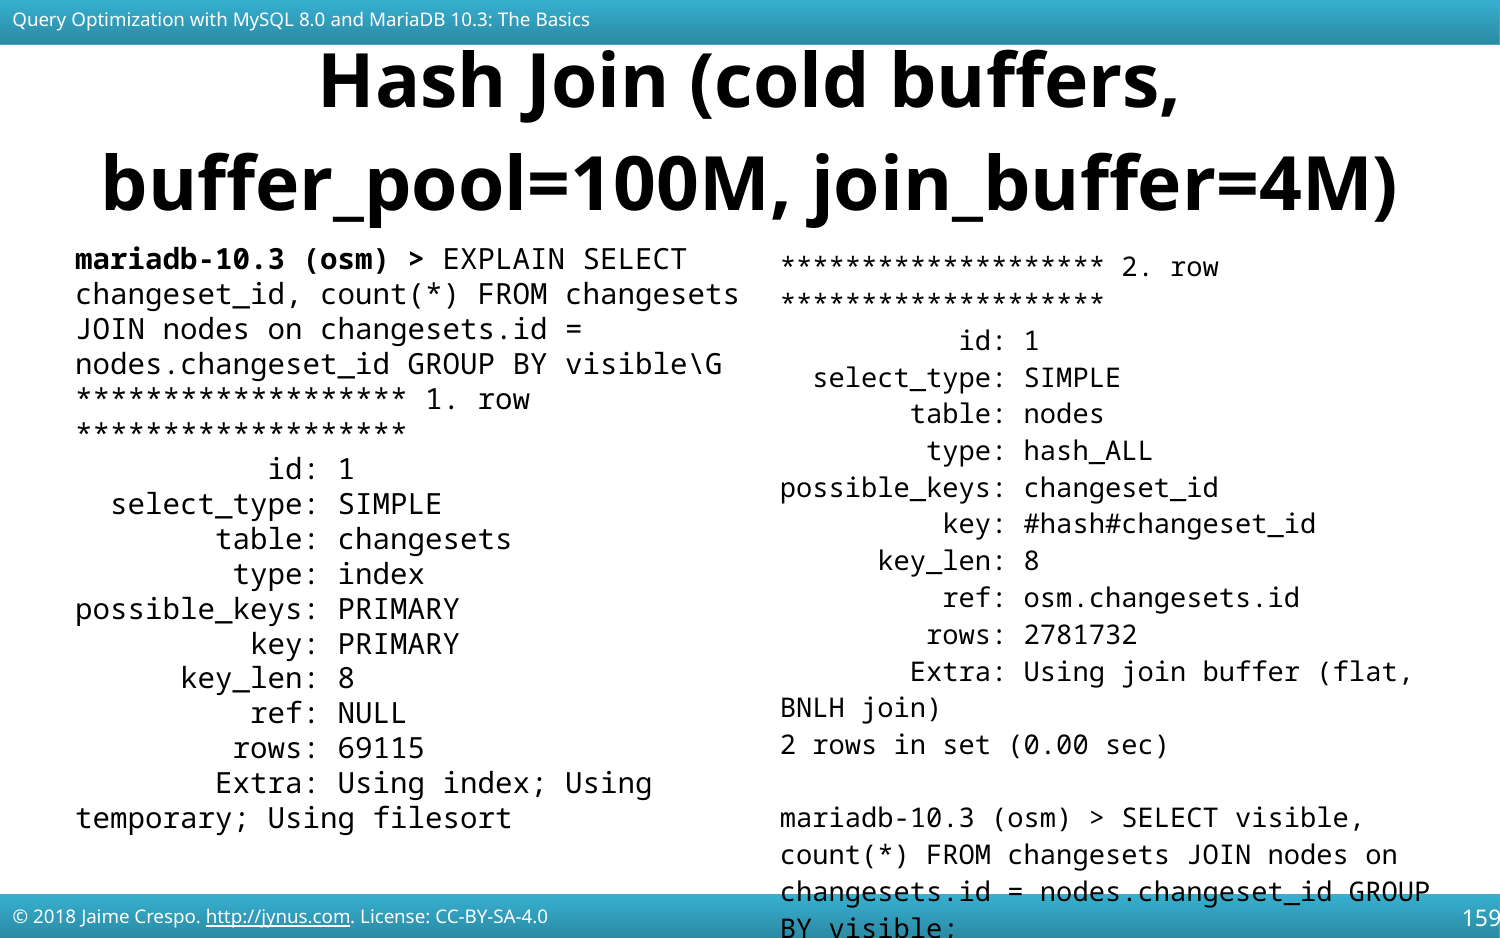

# Hash Join (cold buffers, buffer_pool=100M, join_buffer=4M)
mariadb-10.3 (osm) > EXPLAIN SELECT changeset_id, count(*) FROM changesets JOIN nodes on changesets.id = nodes.changeset_id GROUP BY visible\G
******************* 1. row *******************
 id: 1
 select_type: SIMPLE
 table: changesets
 type: index
possible_keys: PRIMARY
 key: PRIMARY
 key_len: 8
 ref: NULL
 rows: 69115
 Extra: Using index; Using temporary; Using filesort
******************** 2. row ********************
 id: 1
 select_type: SIMPLE
 table: nodes
 type: hash_ALL
possible_keys: changeset_id
 key: #hash#changeset_id
 key_len: 8
 ref: osm.changesets.id
 rows: 2781732
 Extra: Using join buffer (flat, BNLH join)
2 rows in set (0.00 sec)
mariadb-10.3 (osm) > SELECT visible, count(*) FROM changesets JOIN nodes on changesets.id = nodes.changeset_id GROUP BY visible;
+---------+----------+
| visible | count(*) |
+---------+----------+
| 1 | 2865312 |
+---------+----------+
1 row in set (6.66 sec)